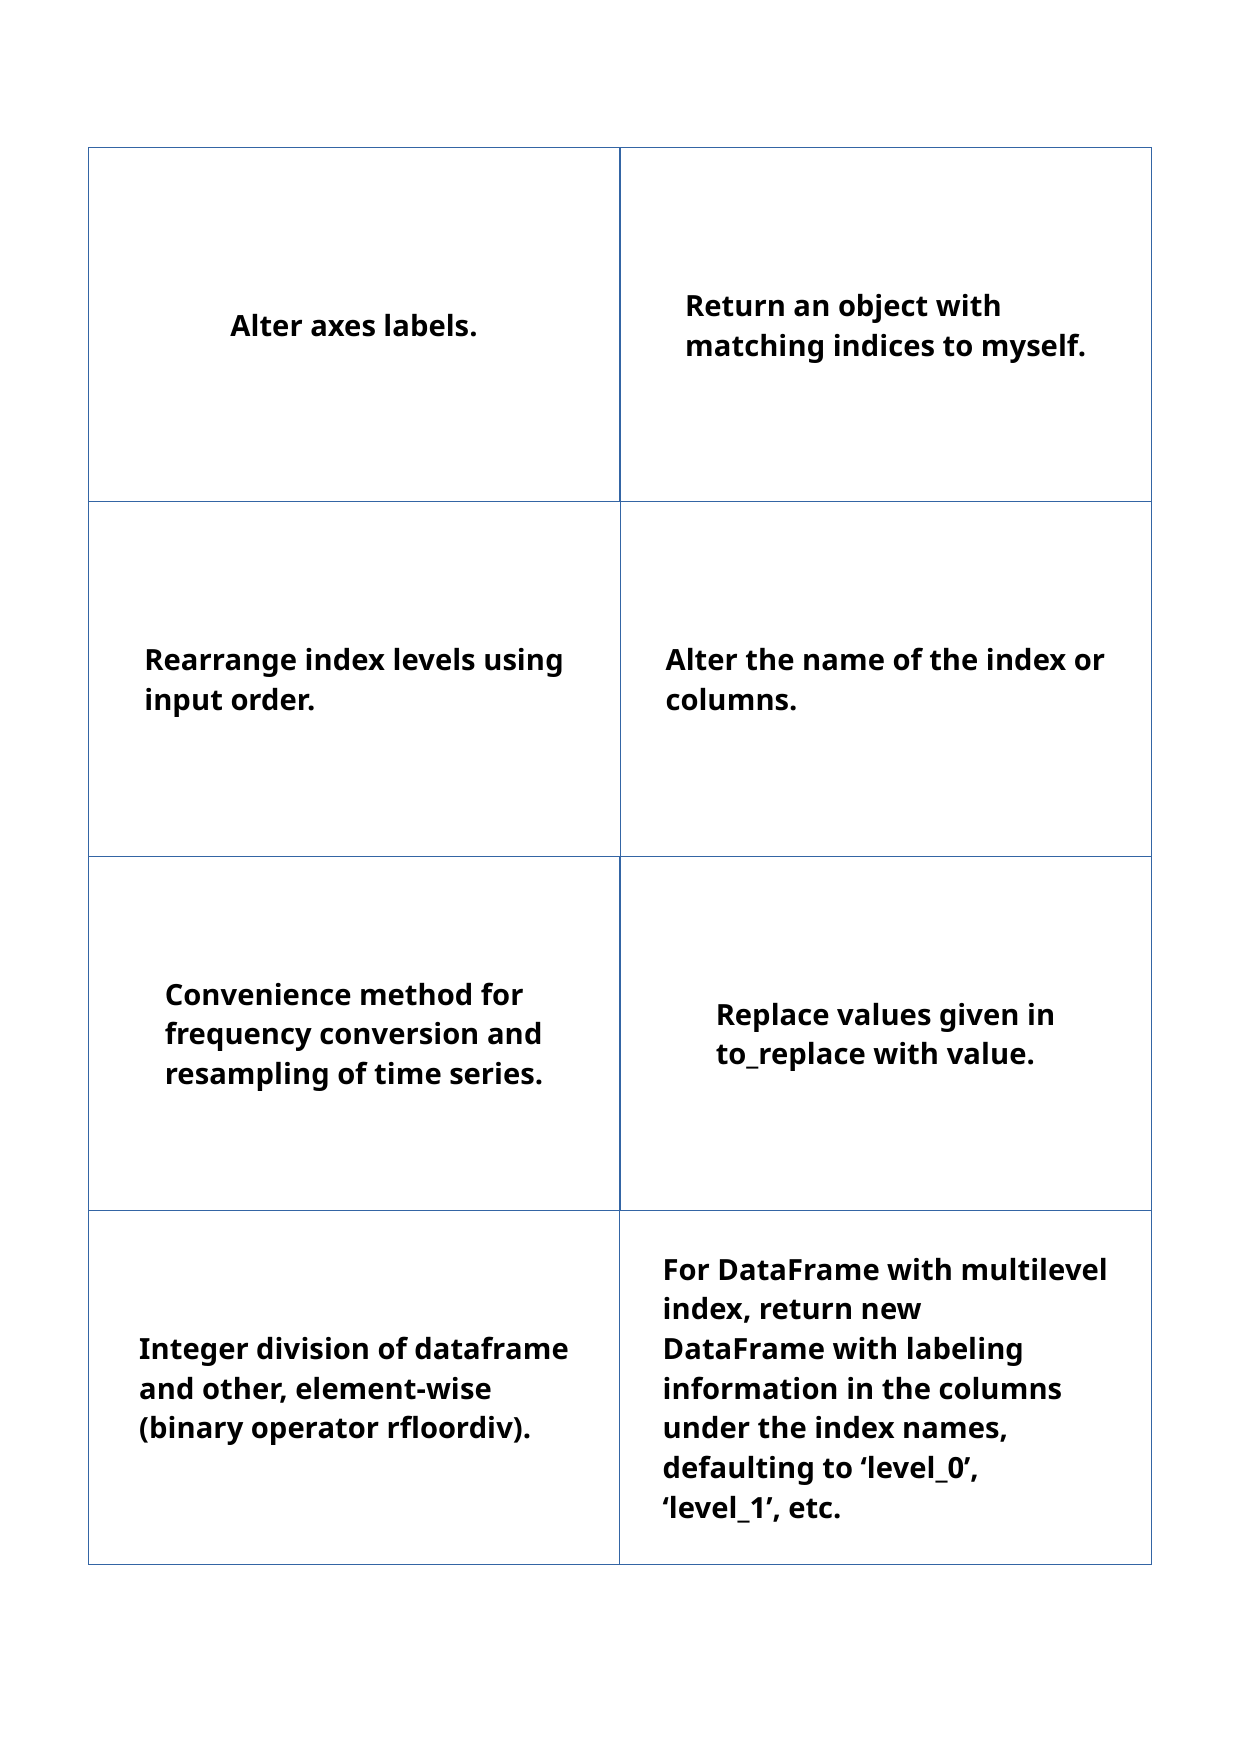

Alter axes labels.
Return an object with
matching indices to myself.
Rearrange index levels using
input order.
Alter the name of the index or
columns.
Convenience method for
frequency conversion and
resampling of time series.
Replace values given in
to_replace with value.
Integer division of dataframe
and other, element-wise
(binary operator rfloordiv).
For DataFrame with multilevel
index, return new
DataFrame with labeling
information in the columns
under the index names,
defaulting to ‘level_0’,
‘level_1’, etc.